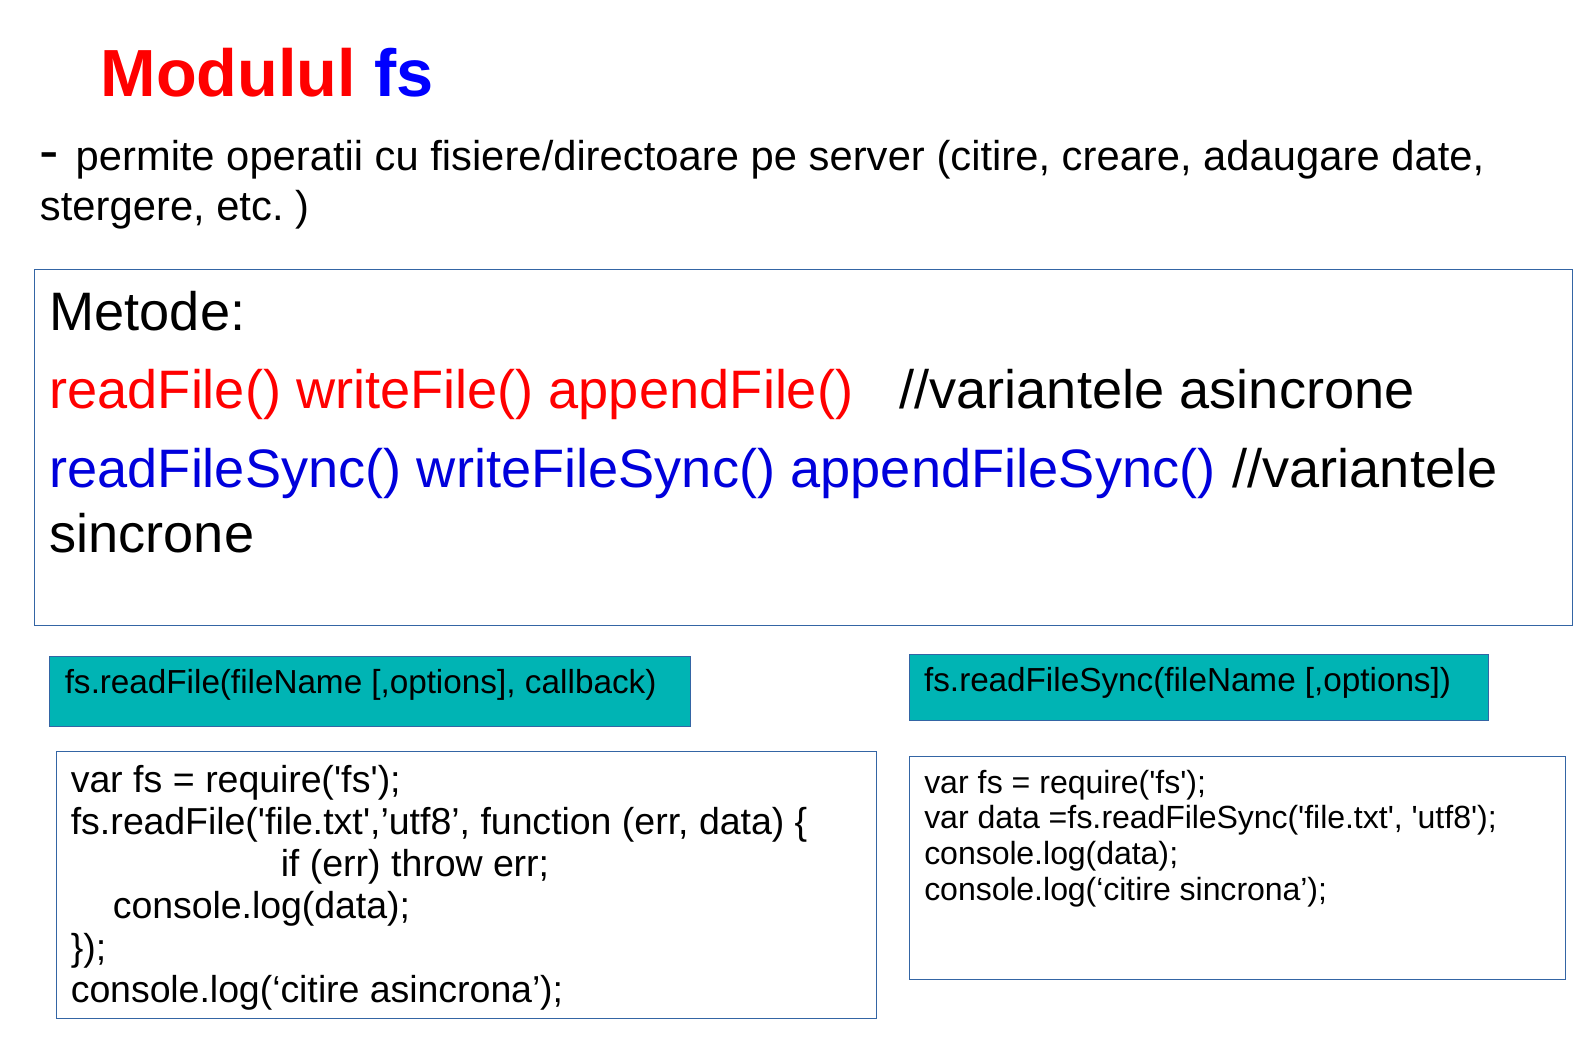

Modulul fs
- permite operatii cu fisiere/directoare pe server (citire, creare, adaugare date, stergere, etc. )
Metode:
readFile() writeFile() appendFile() //variantele asincrone
readFileSync() writeFileSync() appendFileSync() //variantele sincrone
fs.readFileSync(fileName [,options])
fs.readFile(fileName [,options], callback)
var fs = require('fs');
fs.readFile('file.txt',’utf8’, function (err, data) {
 if (err) throw err;
 console.log(data);
});
console.log(‘citire asincrona’);
var fs = require('fs');
var data =fs.readFileSync('file.txt', 'utf8');
console.log(data);
console.log(‘citire sincrona’);